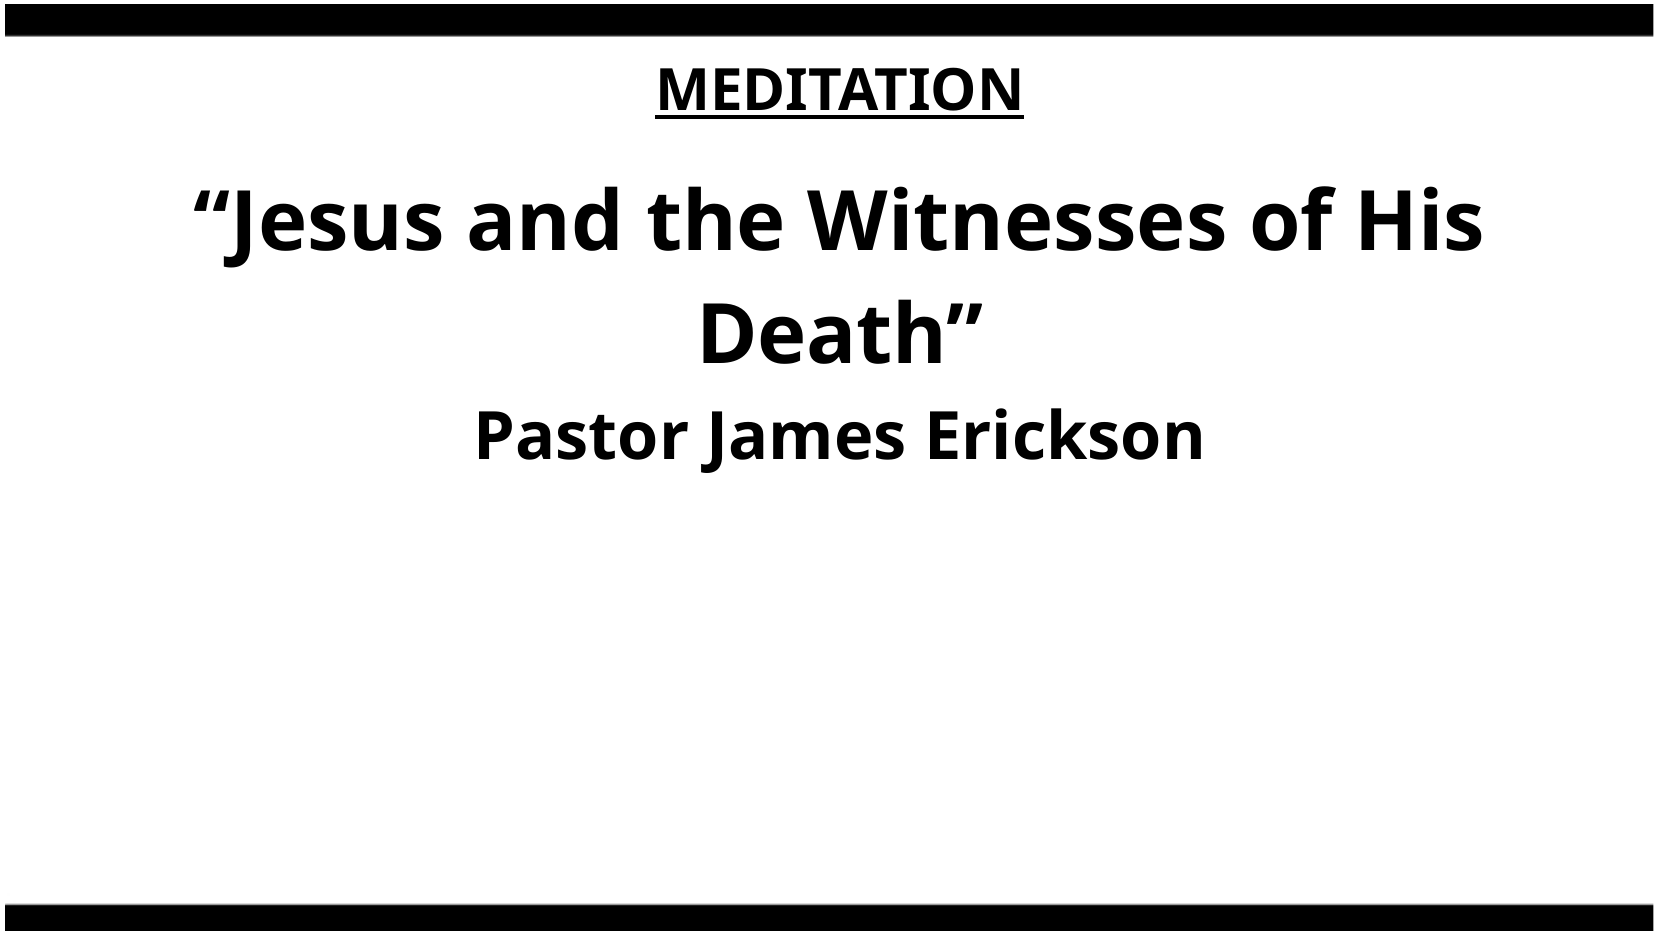

MEDITATION
“Jesus and the Witnesses of His Death”
Pastor James Erickson